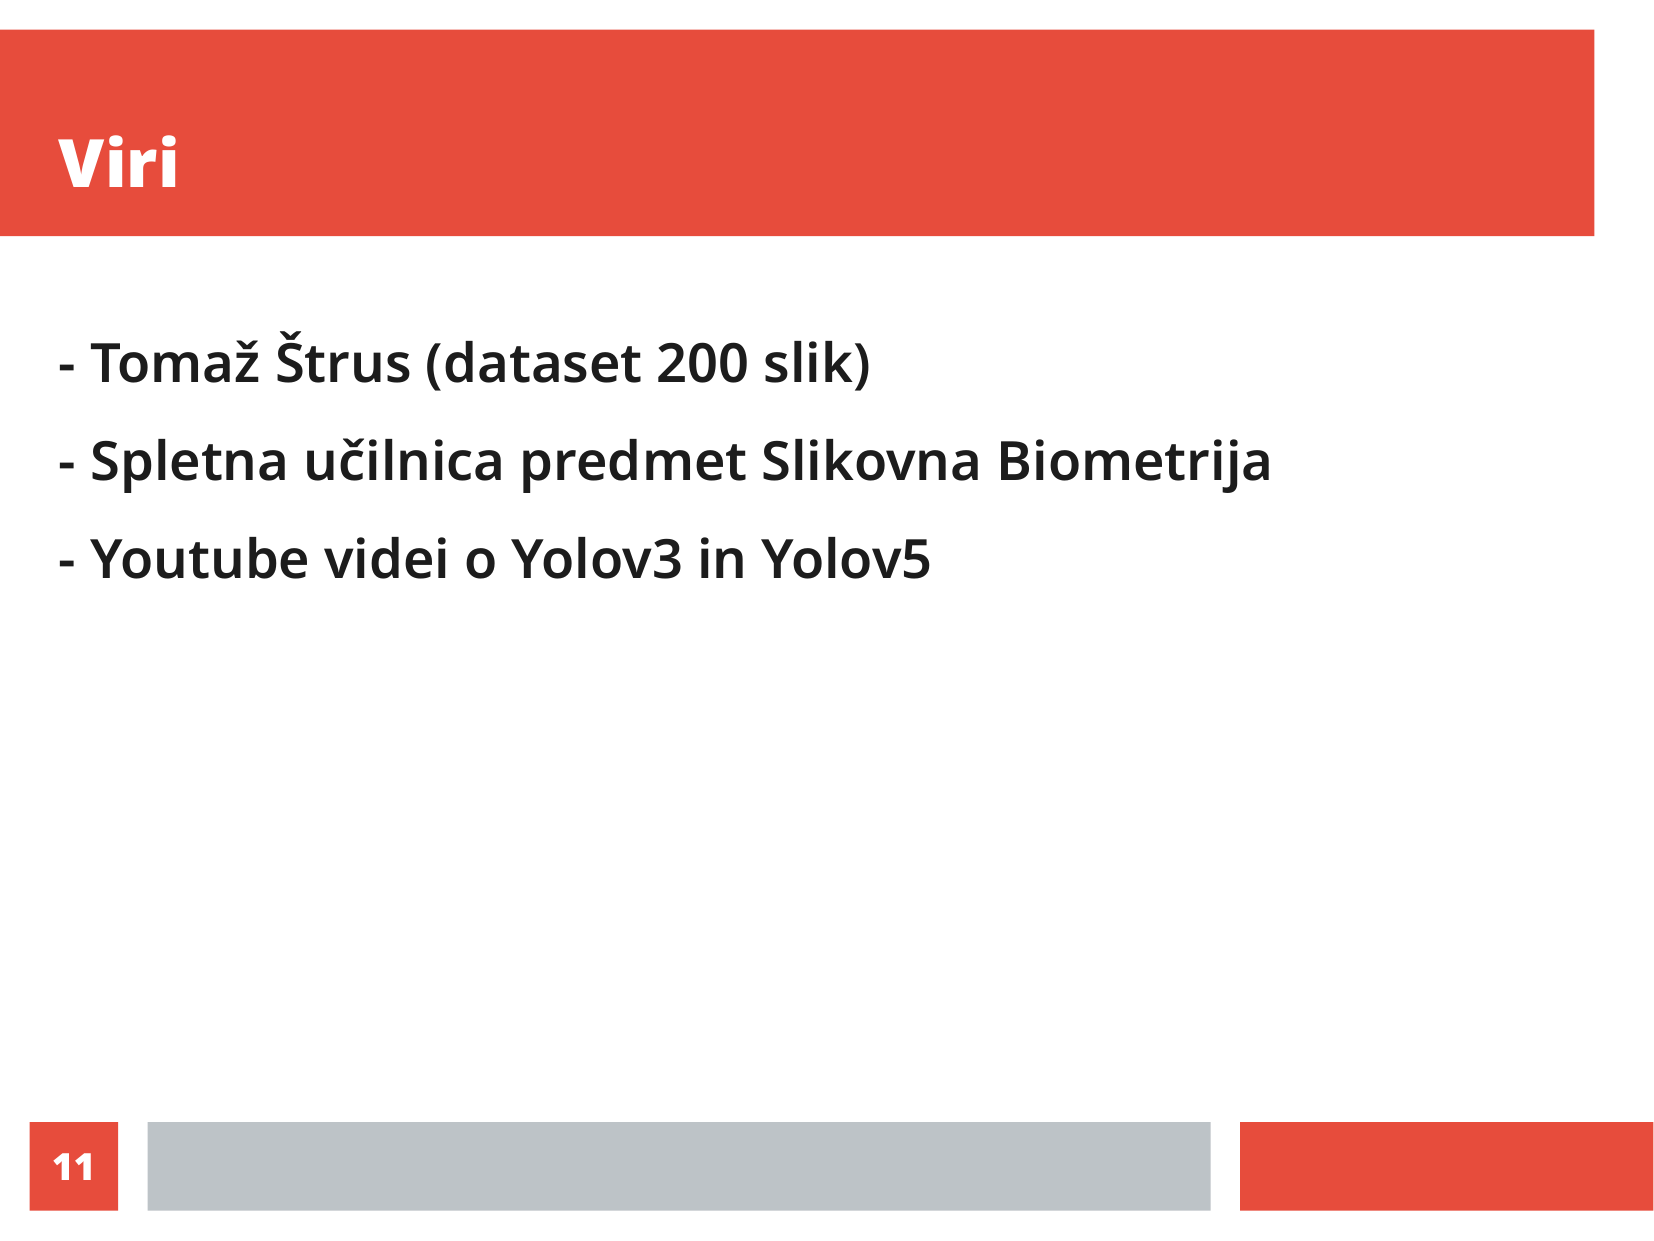

# Viri
- Tomaž Štrus (dataset 200 slik)
- Spletna učilnica predmet Slikovna Biometrija
- Youtube videi o Yolov3 in Yolov5
11